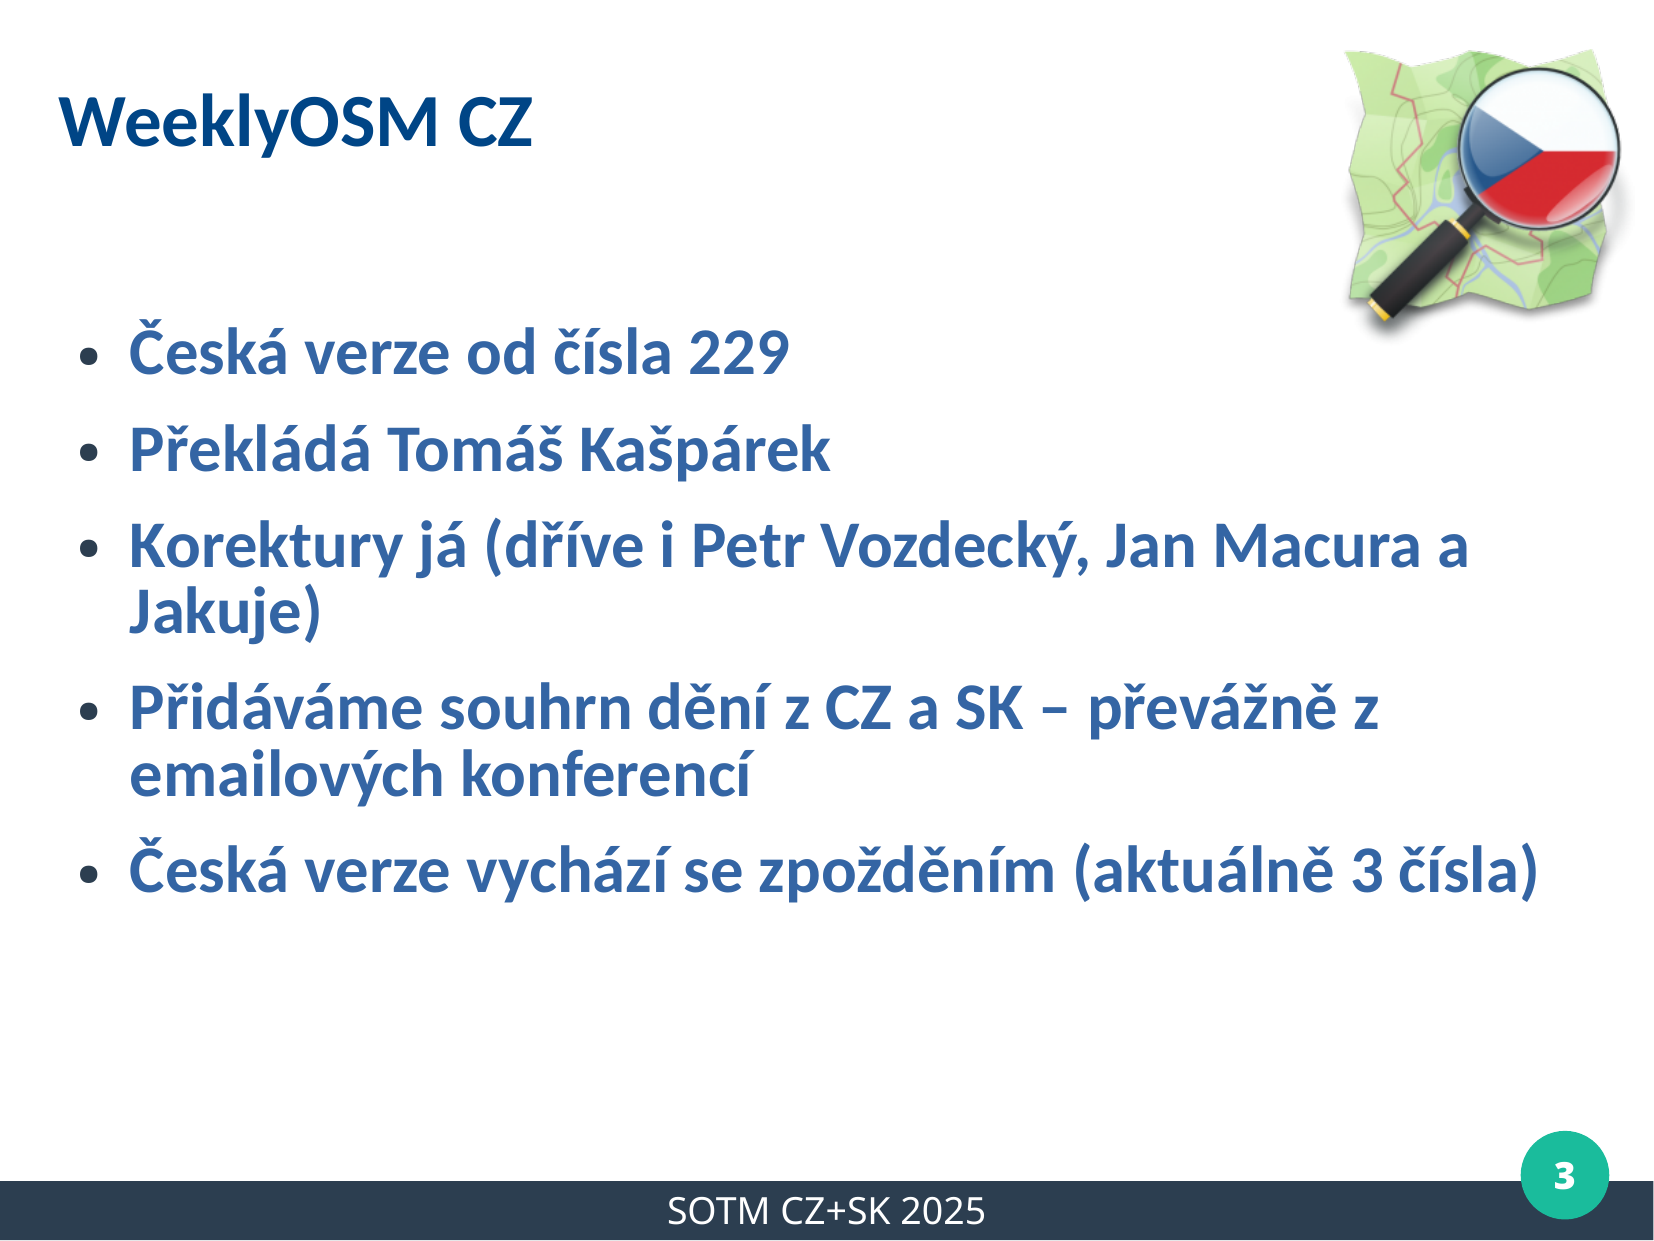

# WeeklyOSM CZ
Česká verze od čísla 229
Překládá Tomáš Kašpárek
Korektury já (dříve i Petr Vozdecký, Jan Macura a Jakuje)
Přidáváme souhrn dění z CZ a SK – převážně z emailových konferencí
Česká verze vychází se zpožděním (aktuálně 3 čísla)
3
SOTM CZ+SK 2025